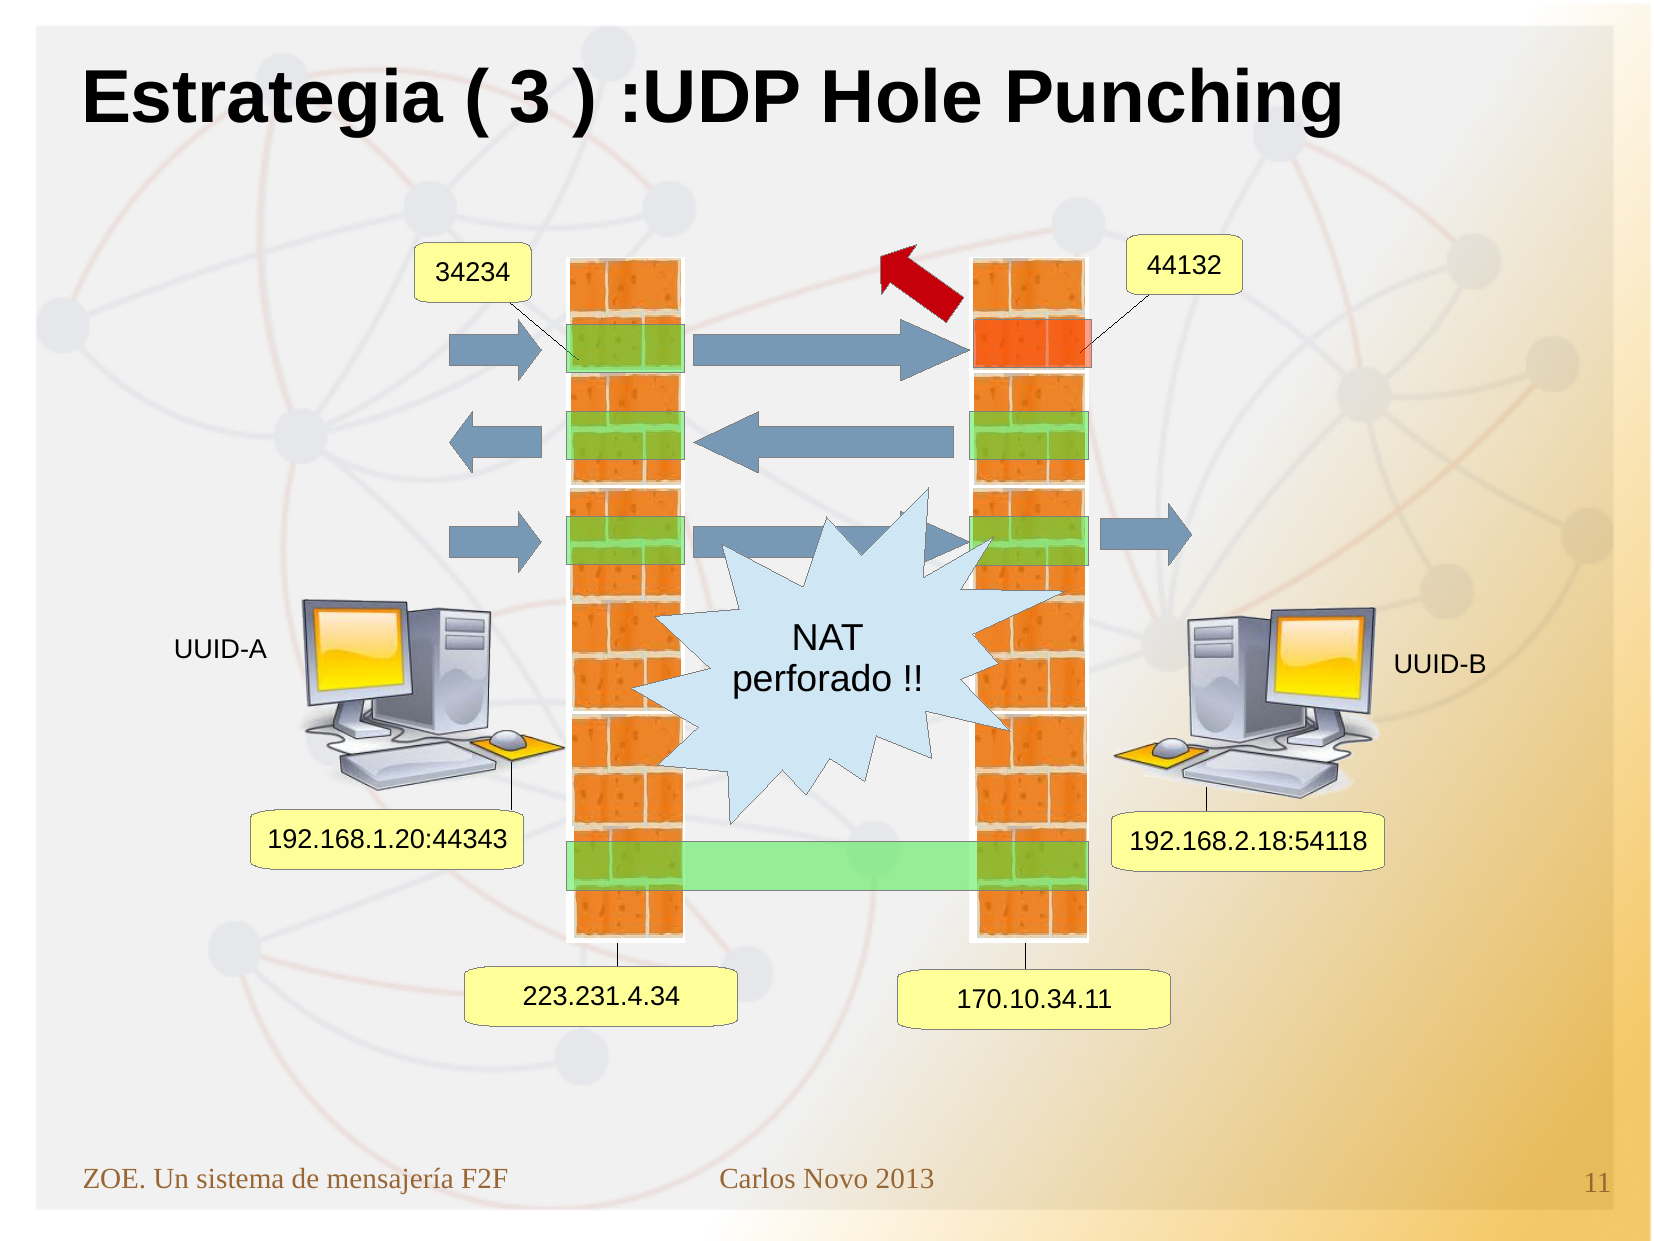

Estrategia ( 3 ) :UDP Hole Punching
44132
34234
NAT
perforado !!
UUID-A
UUID-B
192.168.1.20:44343
192.168.2.18:54118
170.10.34.11
223.231.4.34
11